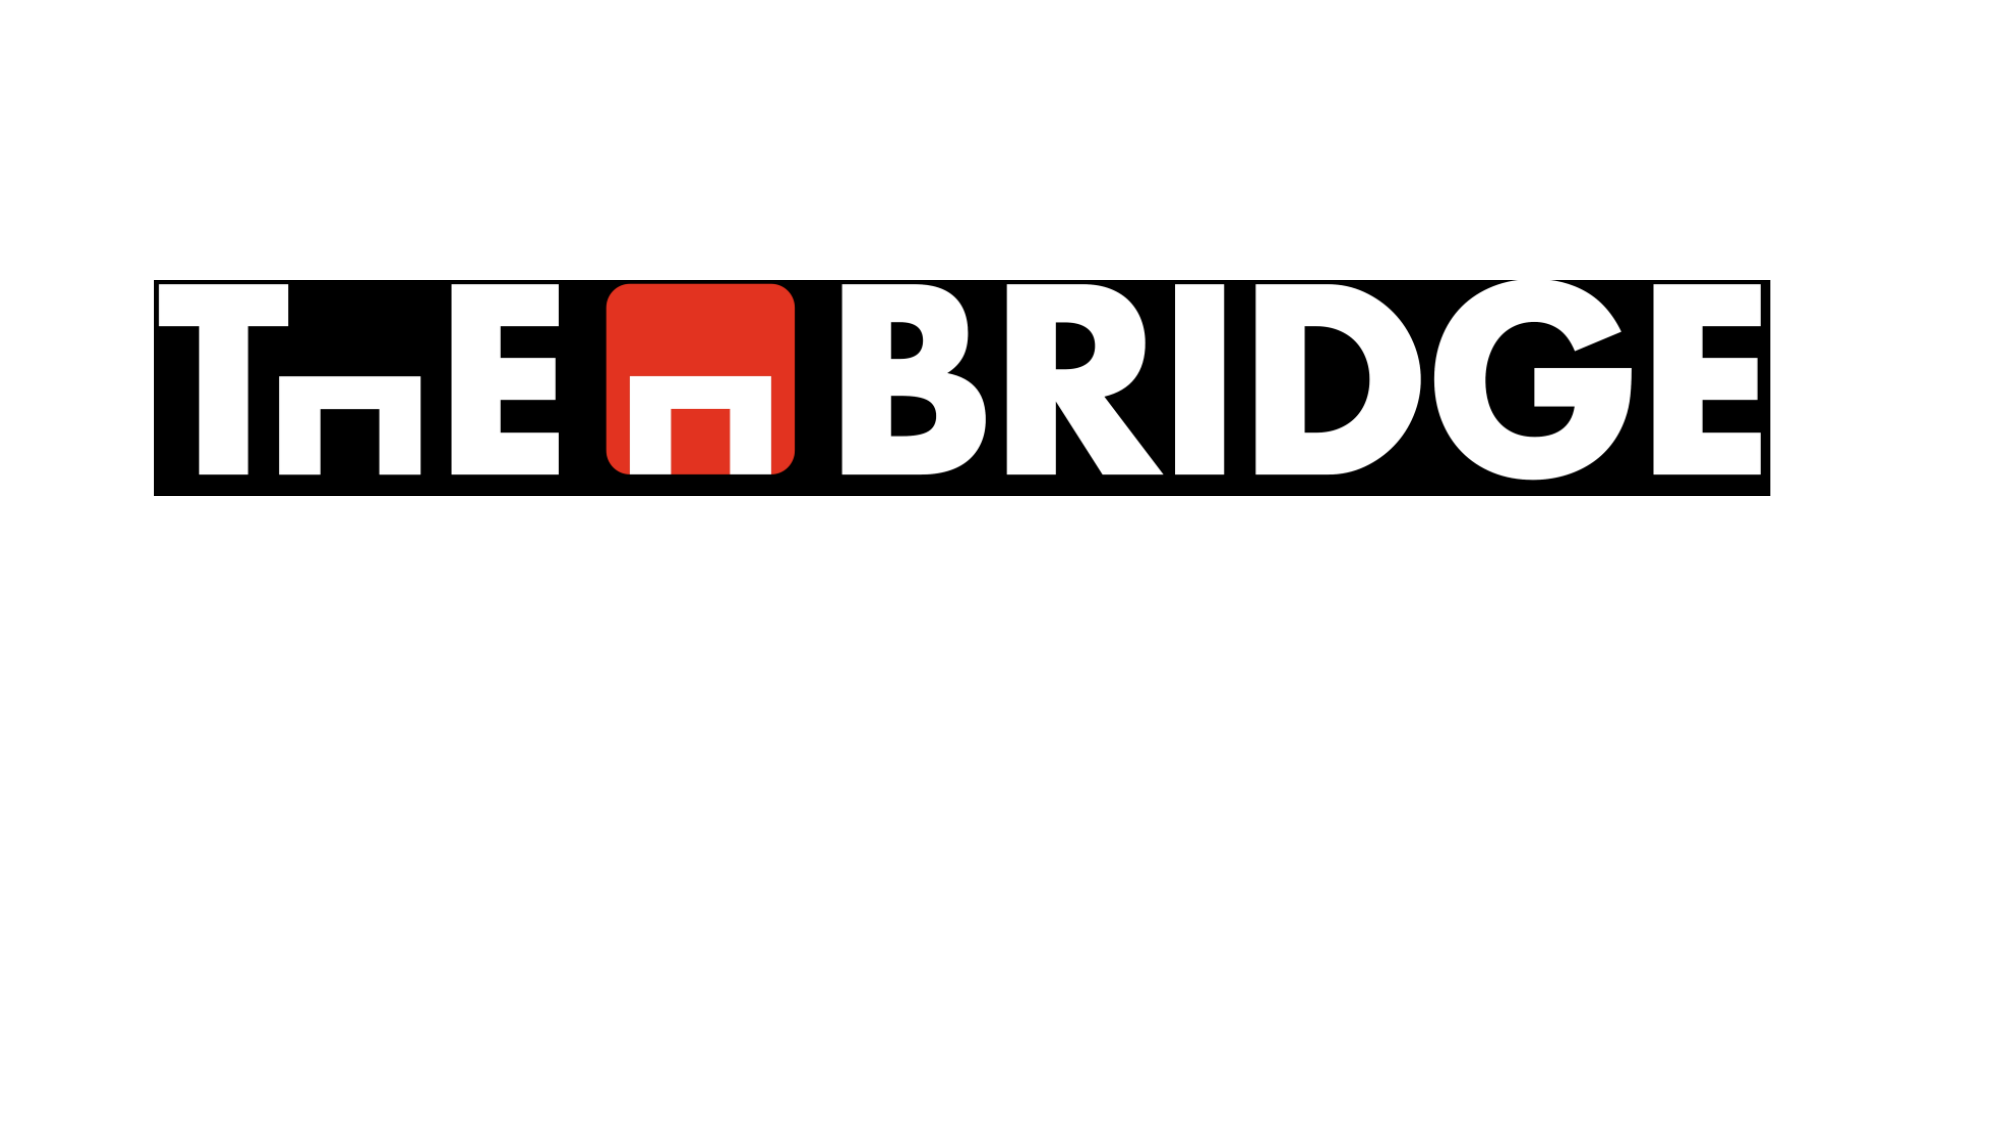

# NLP – Análisis de Sentimiento en activos financieros
Driss Benyahya